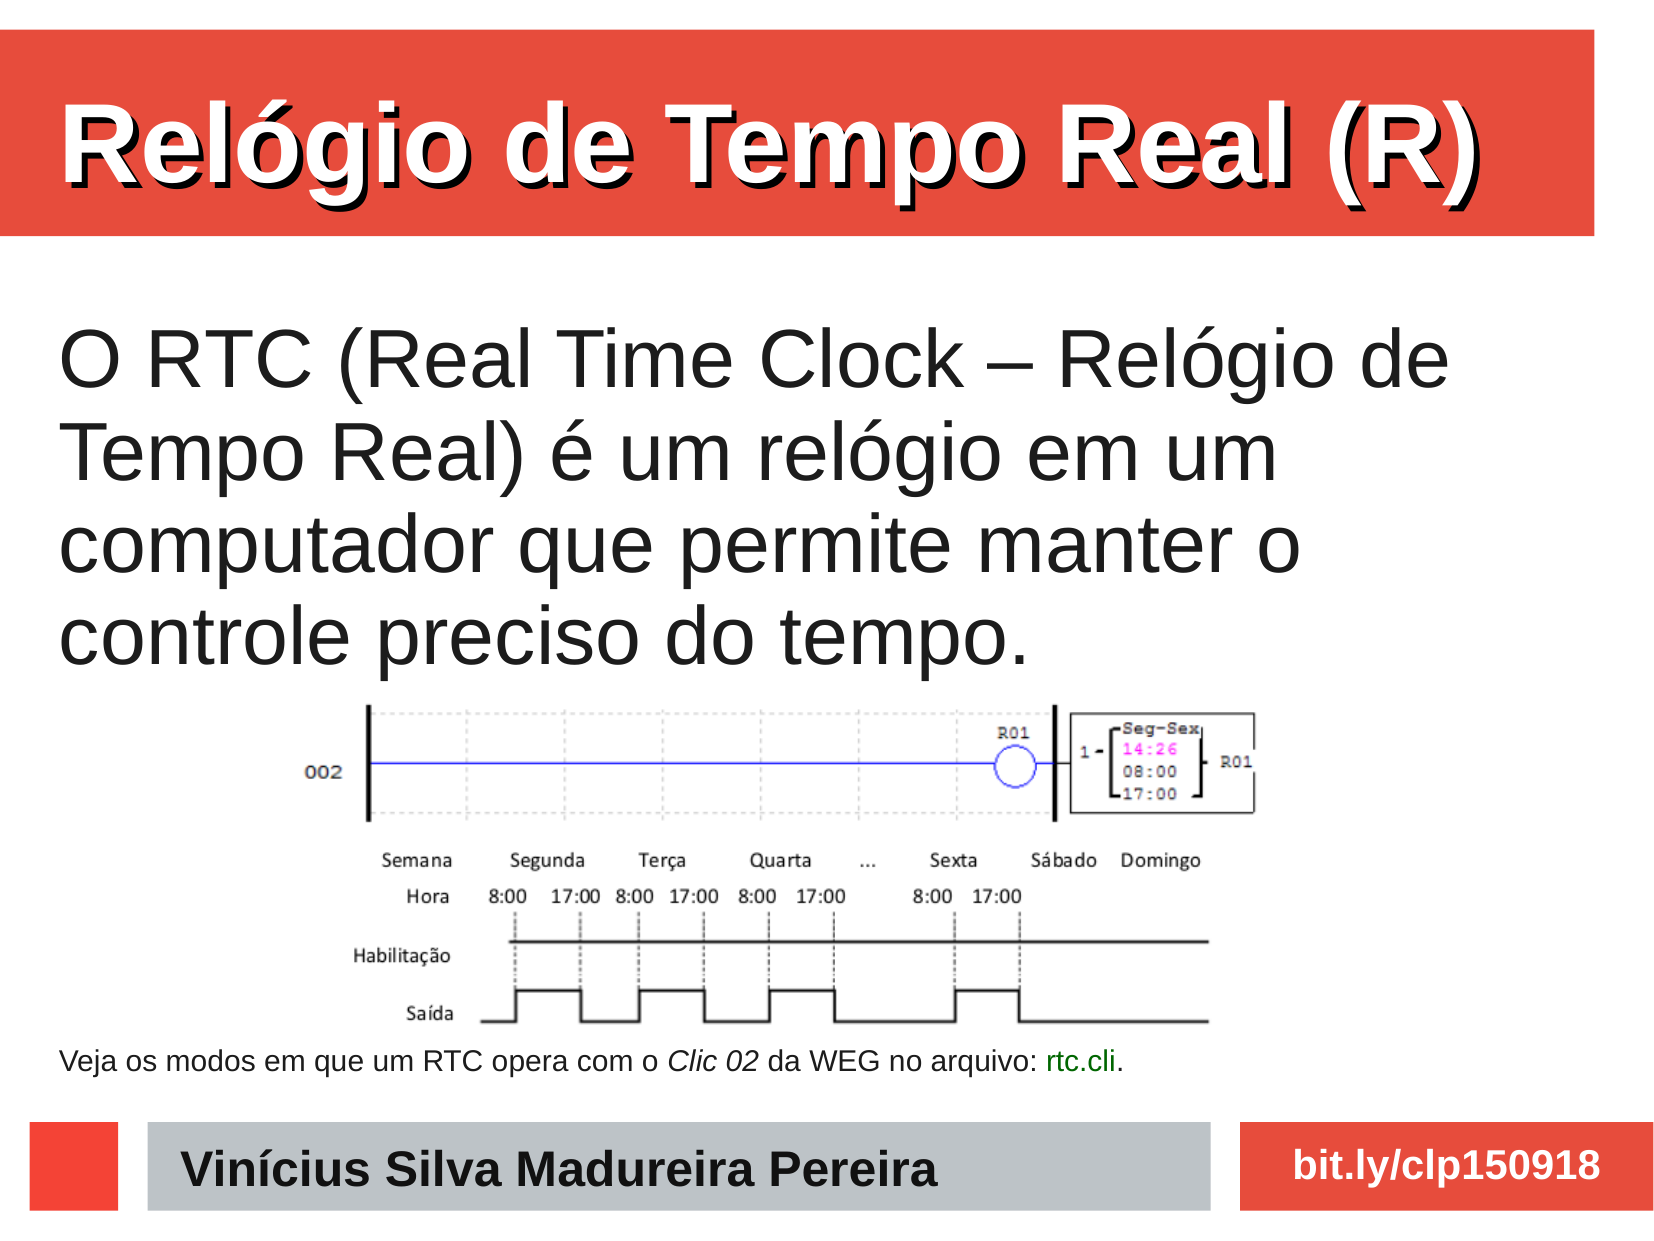

# Relógio de Tempo Real (R)
O RTC (Real Time Clock – Relógio de Tempo Real) é um relógio em um computador que permite manter o controle preciso do tempo.
Veja os modos em que um RTC opera com o Clic 02 da WEG no arquivo: rtc.cli.
Vinícius Silva Madureira Pereira
bit.ly/clp150918